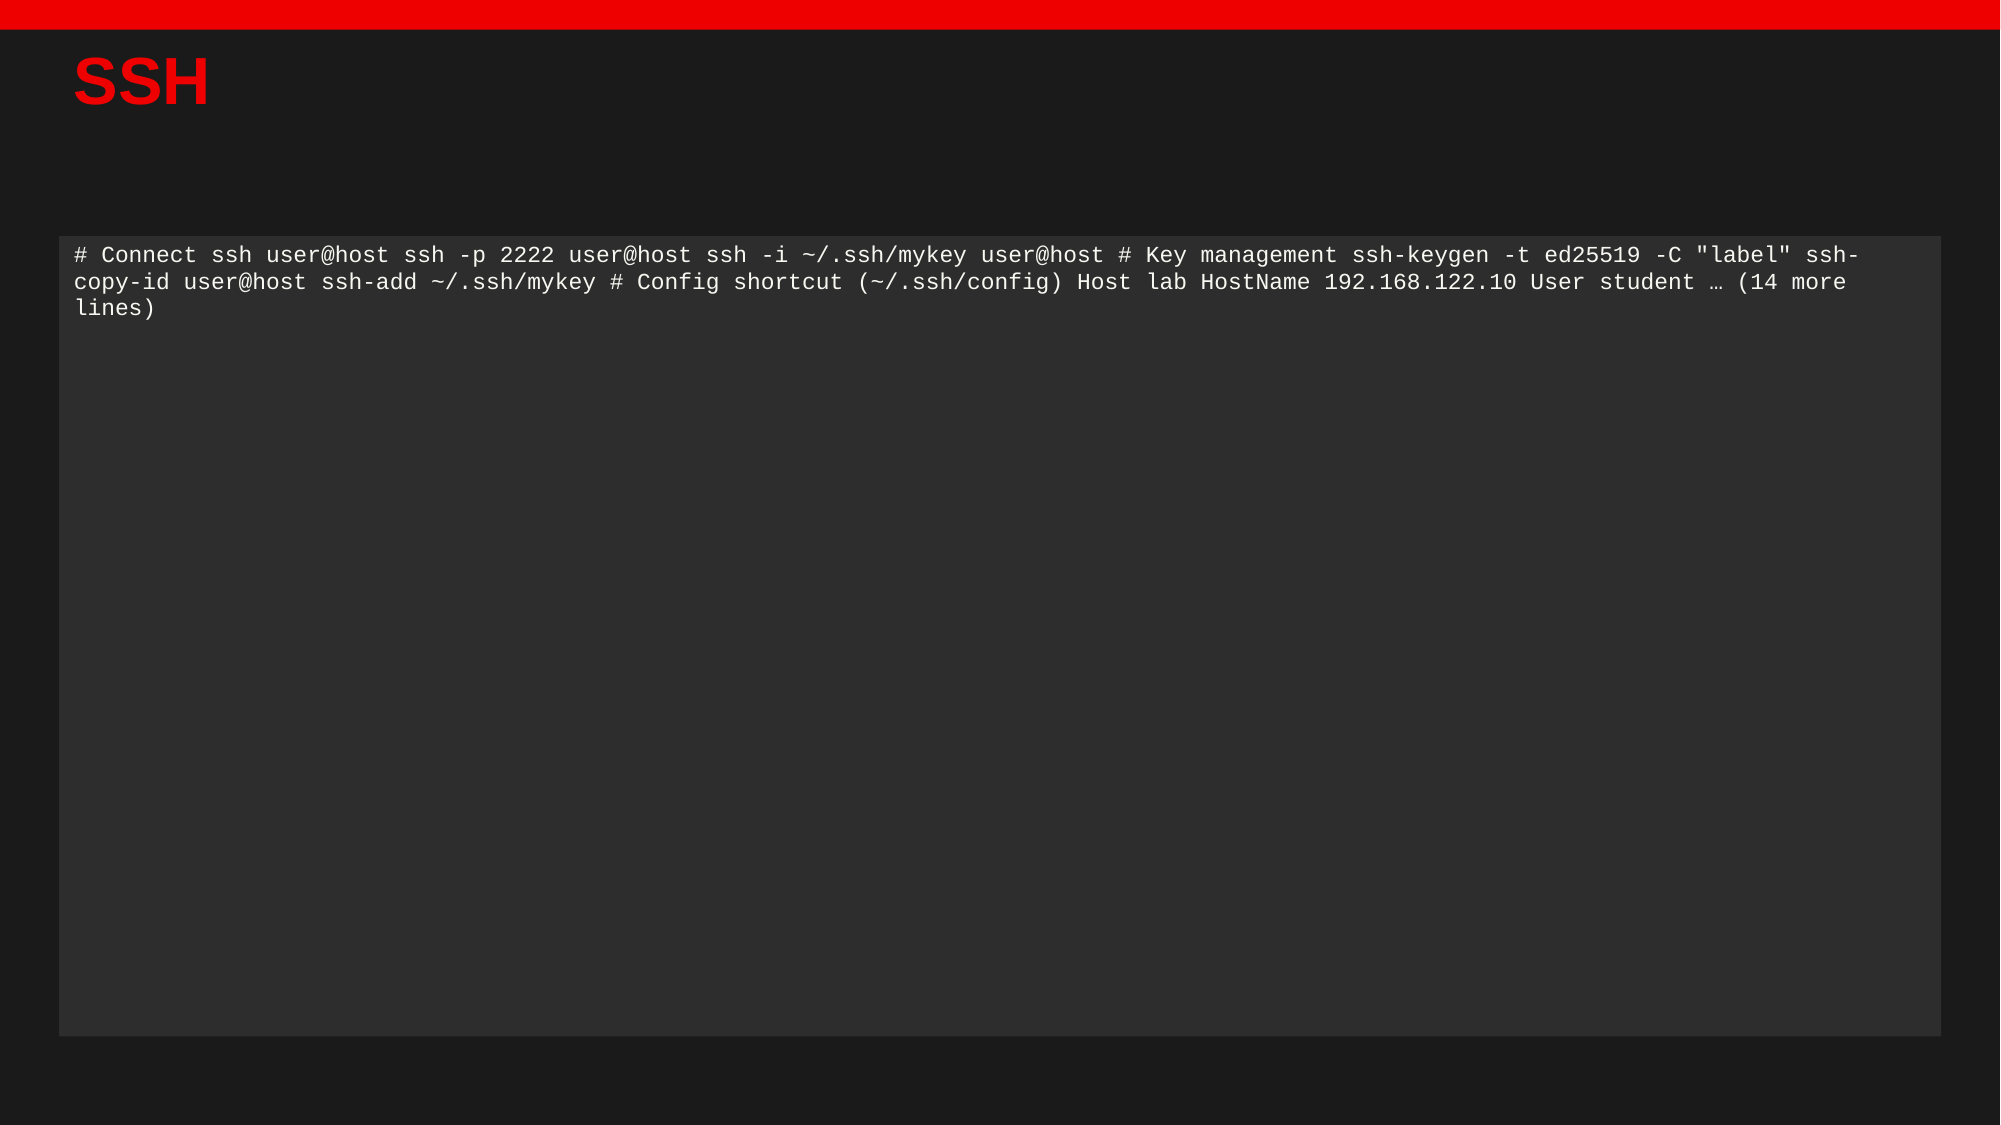

SSH
# Connect ssh user@host ssh -p 2222 user@host ssh -i ~/.ssh/mykey user@host # Key management ssh-keygen -t ed25519 -C "label" ssh-copy-id user@host ssh-add ~/.ssh/mykey # Config shortcut (~/.ssh/config) Host lab HostName 192.168.122.10 User student … (14 more lines)